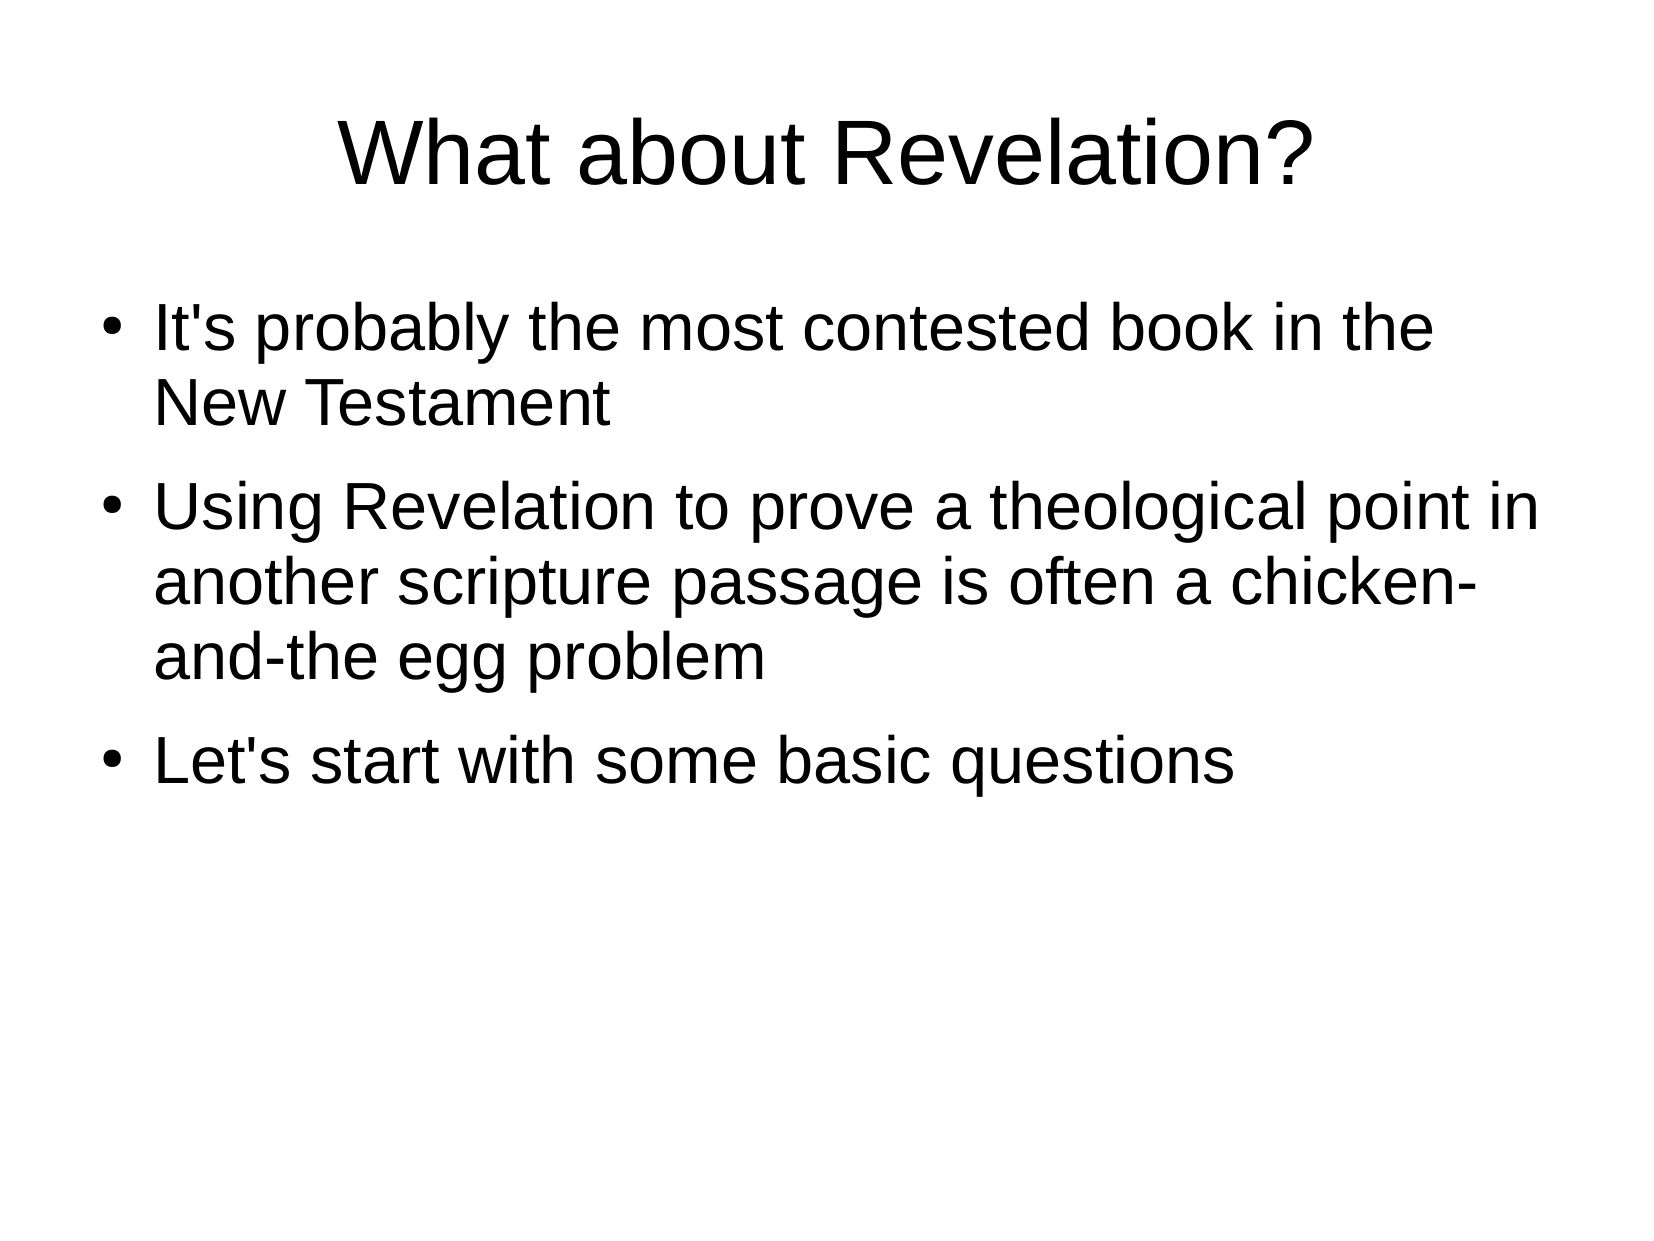

# What about Revelation?
It's probably the most contested book in the New Testament
Using Revelation to prove a theological point in another scripture passage is often a chicken-and-the egg problem
Let's start with some basic questions